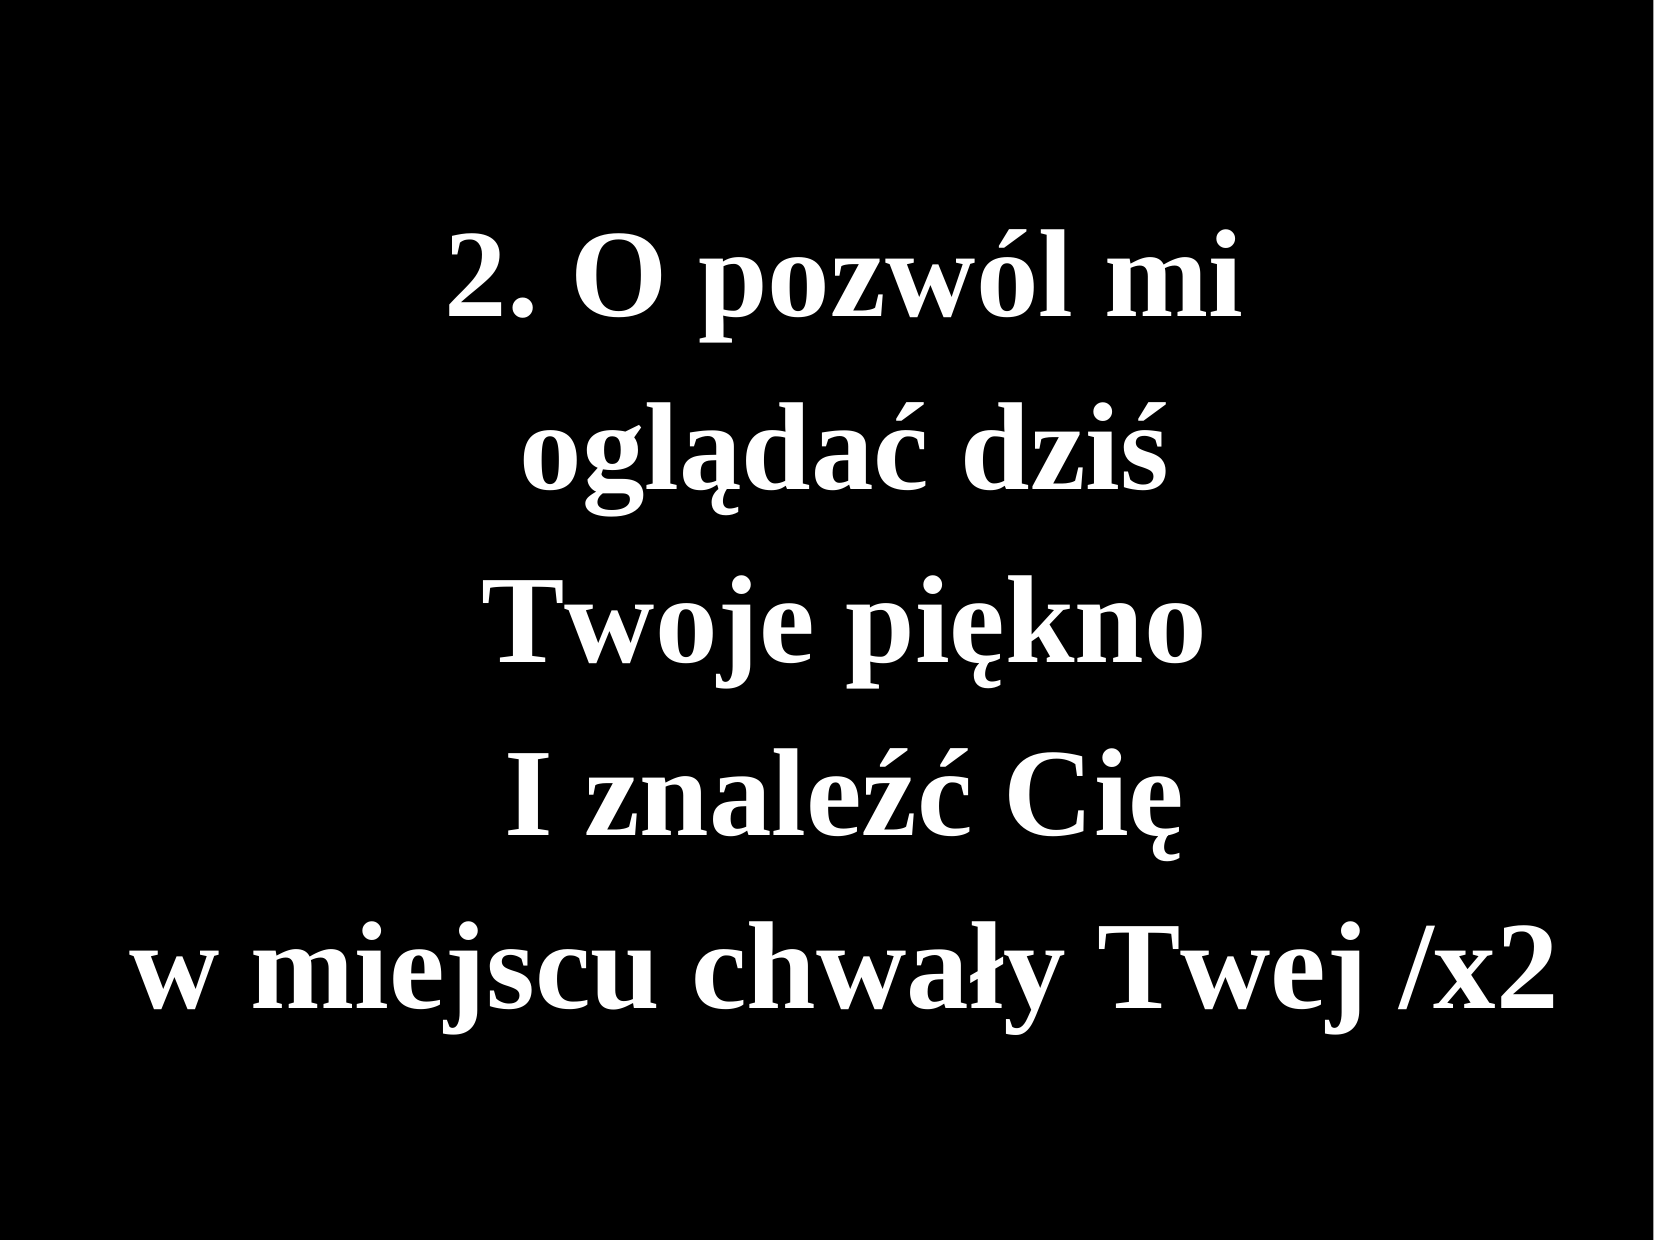

# 2. O pozwól mi
ppp
oglądać dziś
ppp
Twoje piękno
ppp
I znaleźć Cię
ppp
w miejscu chwały Twej /x2